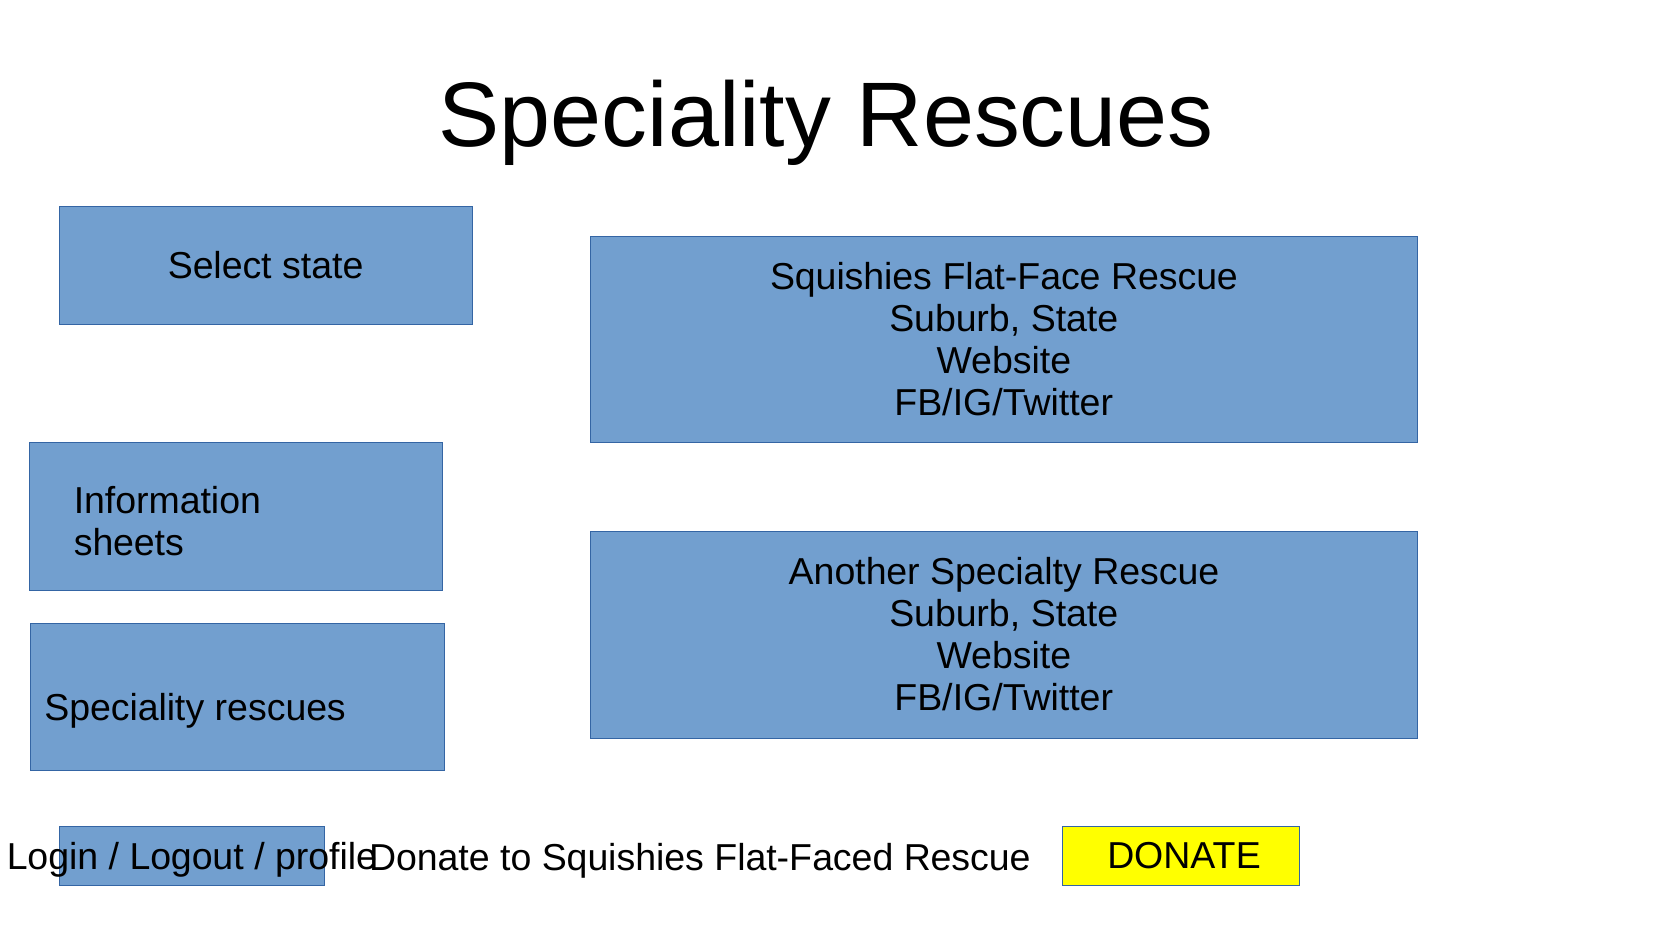

# Speciality Rescues
Select state
Squishies Flat-Face Rescue
Suburb, State
Website
FB/IG/Twitter
Information sheets
Another Specialty Rescue
Suburb, State
Website
FB/IG/Twitter
Speciality rescues
Login / Logout / profile
DONATE
Donate to Squishies Flat-Faced Rescue